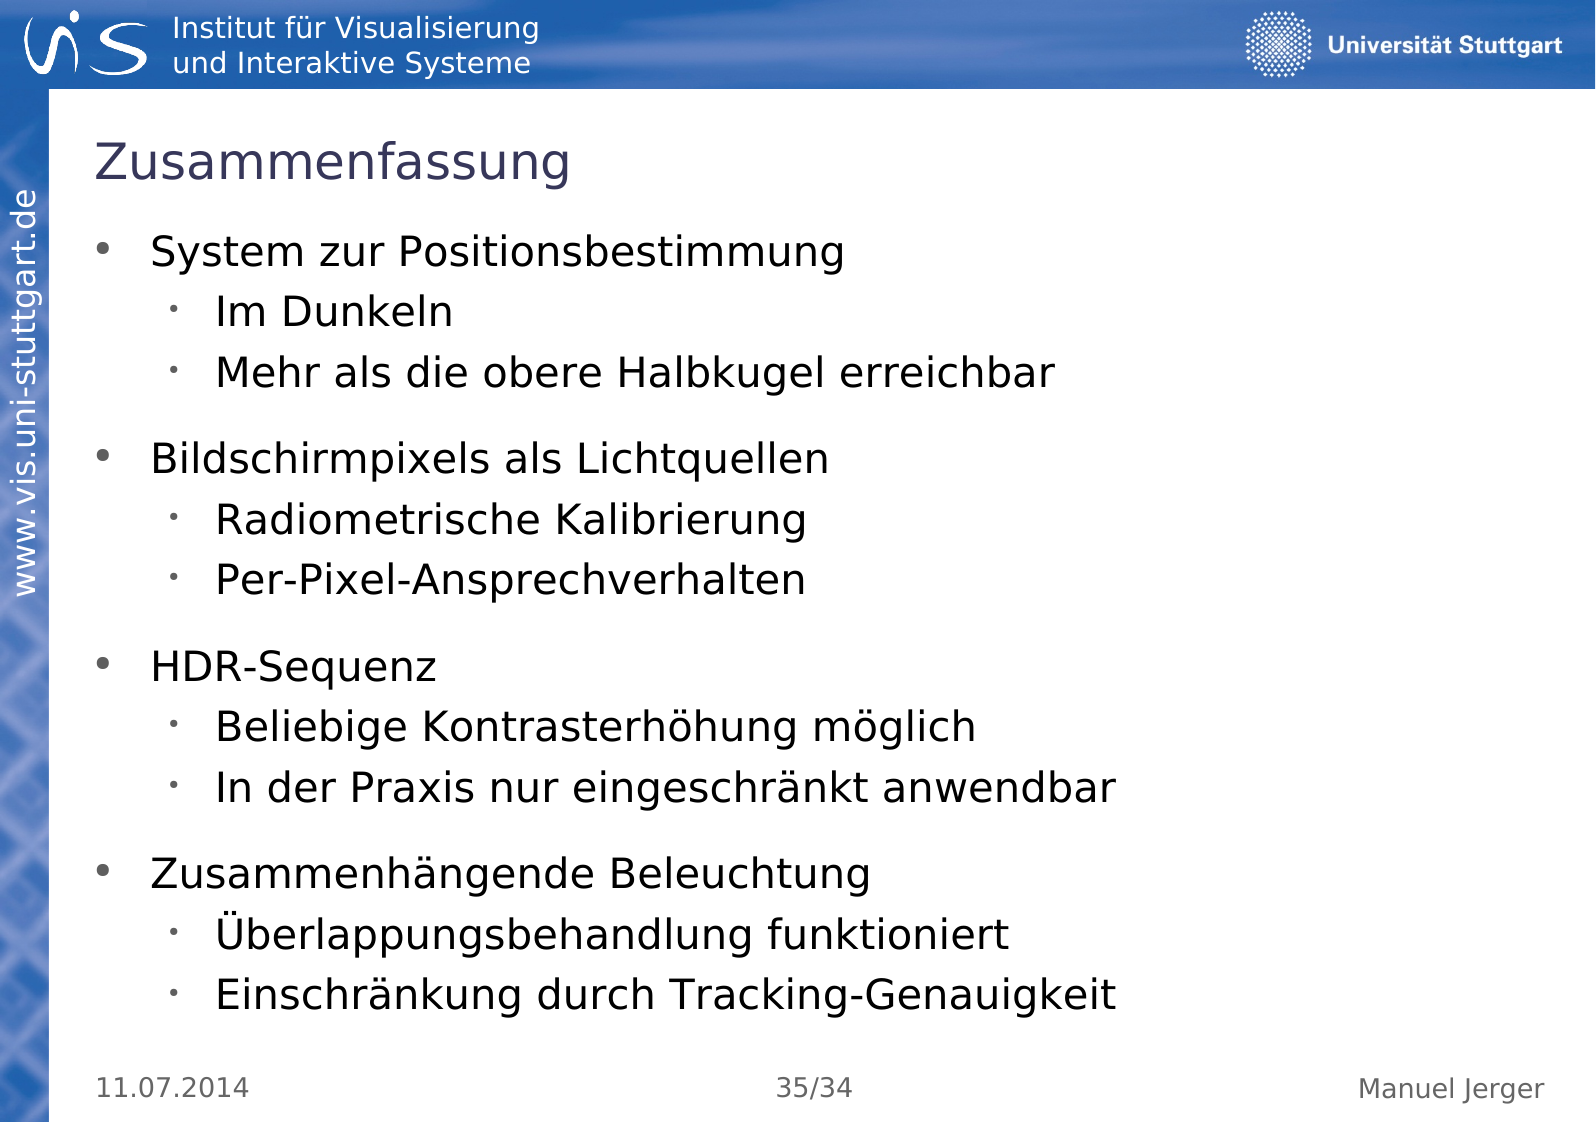

# Zusammenfassung
System zur Positionsbestimmung
Im Dunkeln
Mehr als die obere Halbkugel erreichbar
Bildschirmpixels als Lichtquellen
Radiometrische Kalibrierung
Per-Pixel-Ansprechverhalten
HDR-Sequenz
Beliebige Kontrasterhöhung möglich
In der Praxis nur eingeschränkt anwendbar
Zusammenhängende Beleuchtung
Überlappungsbehandlung funktioniert
Einschränkung durch Tracking-Genauigkeit